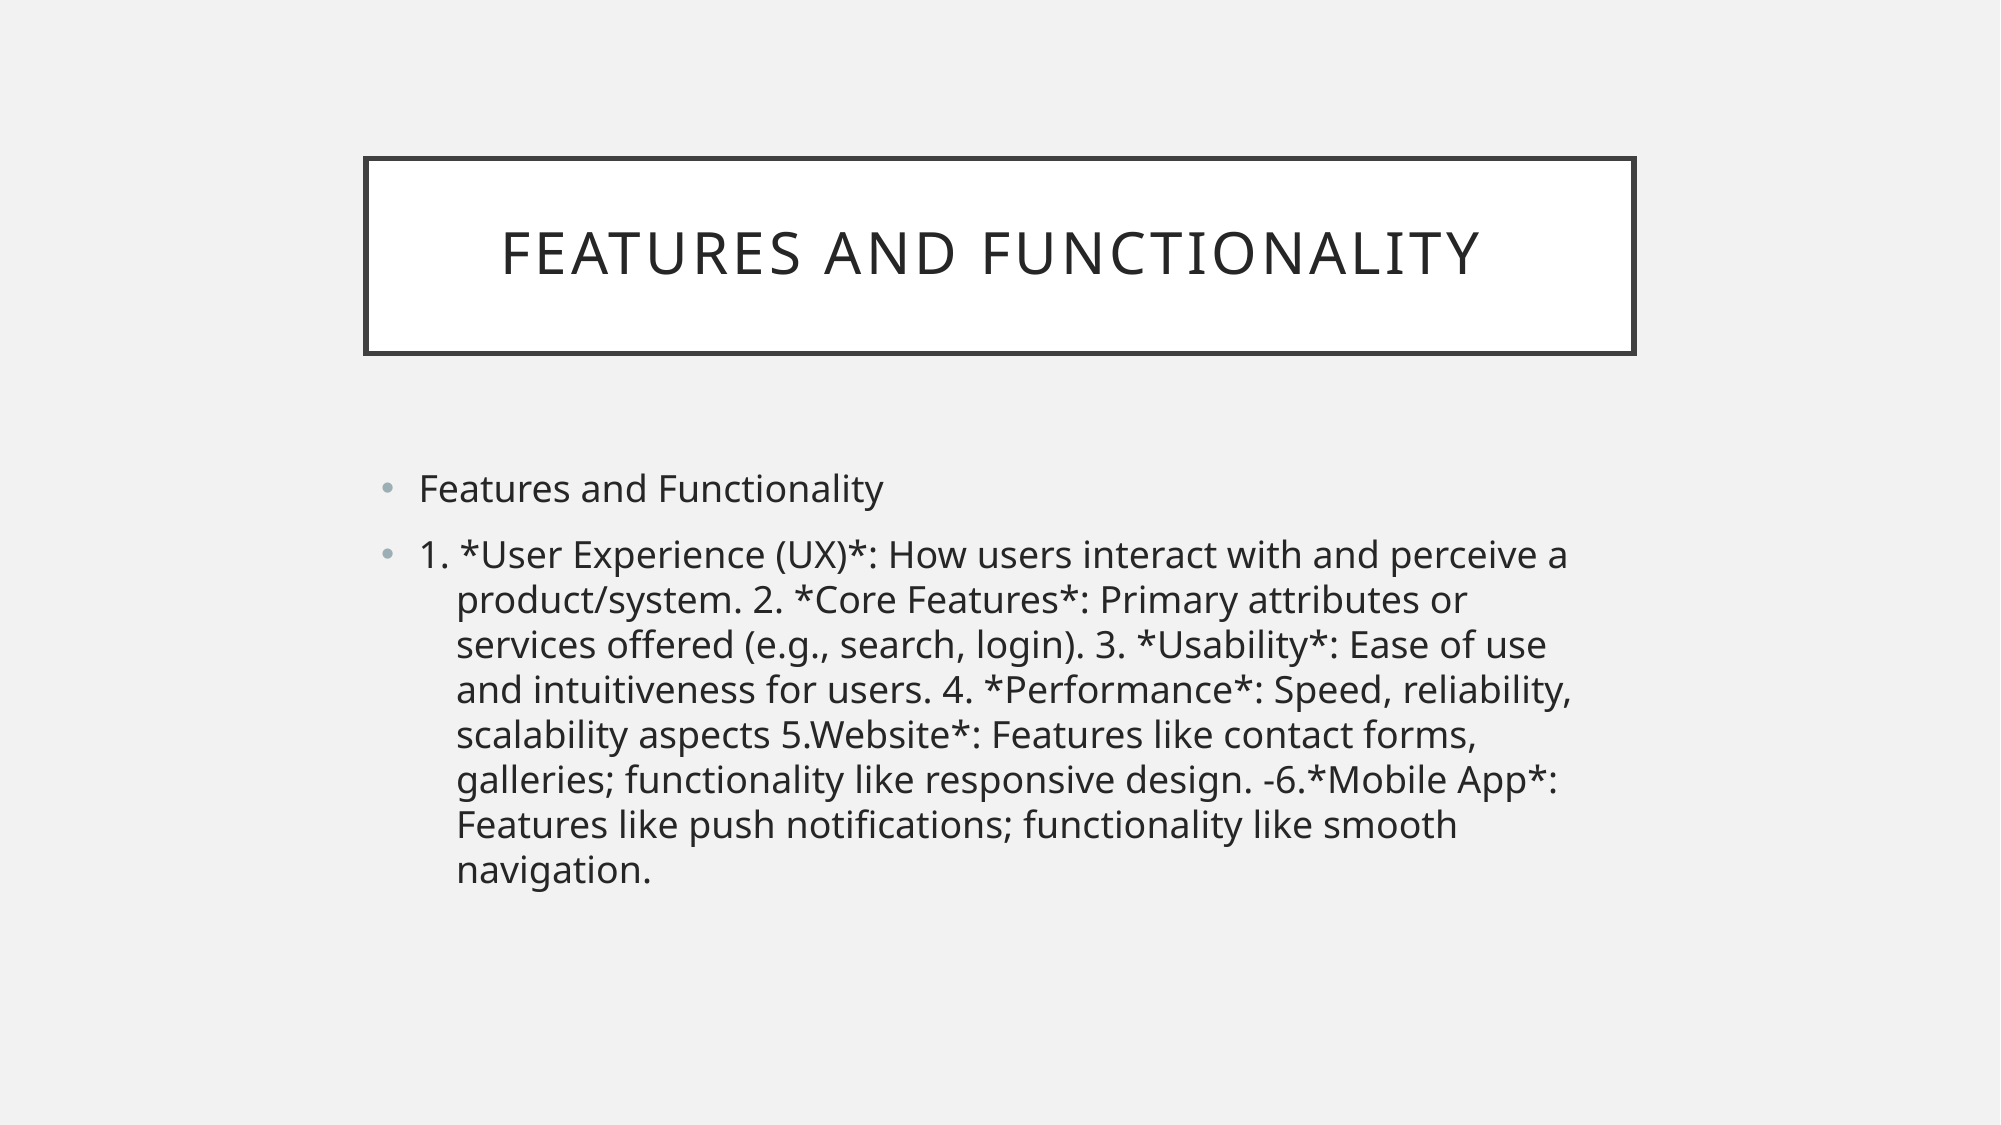

# FEATURES AND FUNCTIONALITY
Features and Functionality
1. *User Experience (UX)*: How users interact with and perceive a product/system. 2. *Core Features*: Primary attributes or services offered (e.g., search, login). 3. *Usability*: Ease of use and intuitiveness for users. 4. *Performance*: Speed, reliability, scalability aspects 5.Website*: Features like contact forms, galleries; functionality like responsive design. -6.*Mobile App*: Features like push notifications; functionality like smooth navigation.